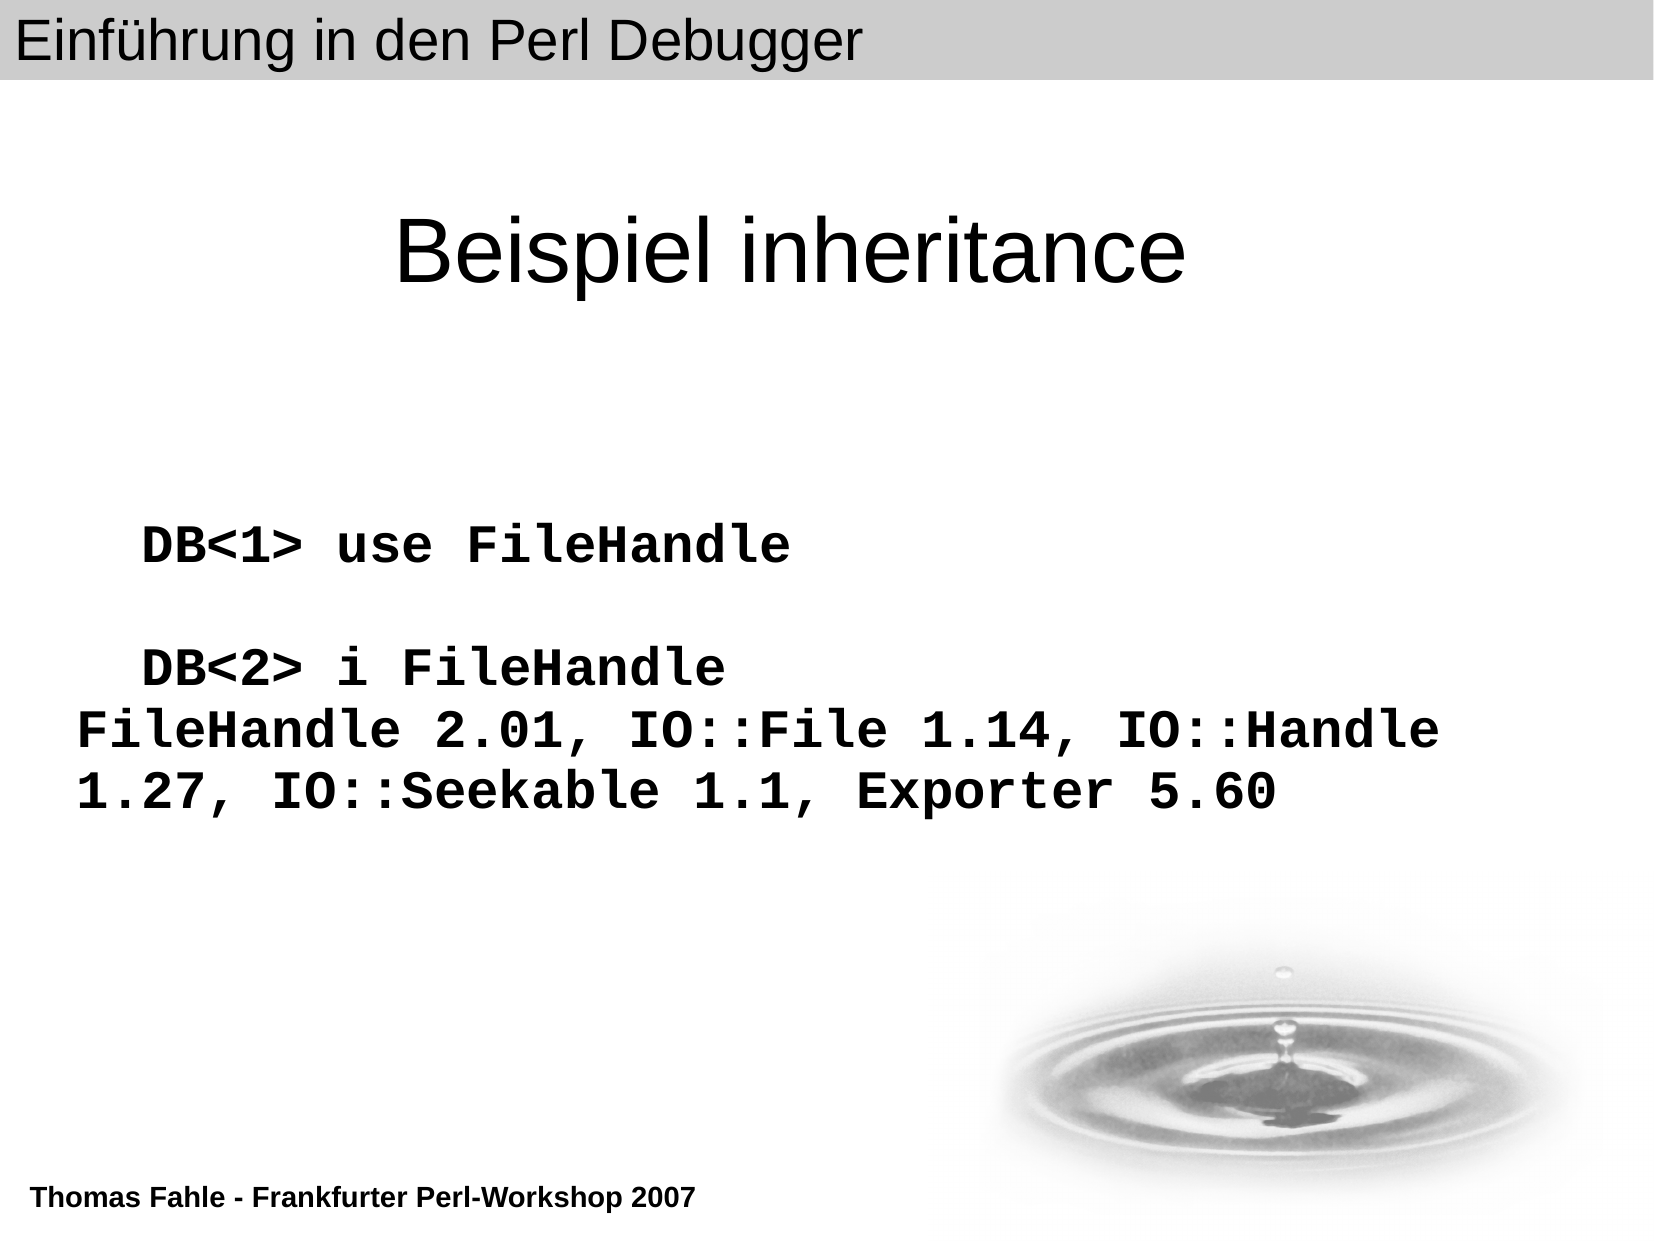

# Beispiel inheritance
 DB<1> use FileHandle
 DB<2> i FileHandle
FileHandle 2.01, IO::File 1.14, IO::Handle 1.27, IO::Seekable 1.1, Exporter 5.60